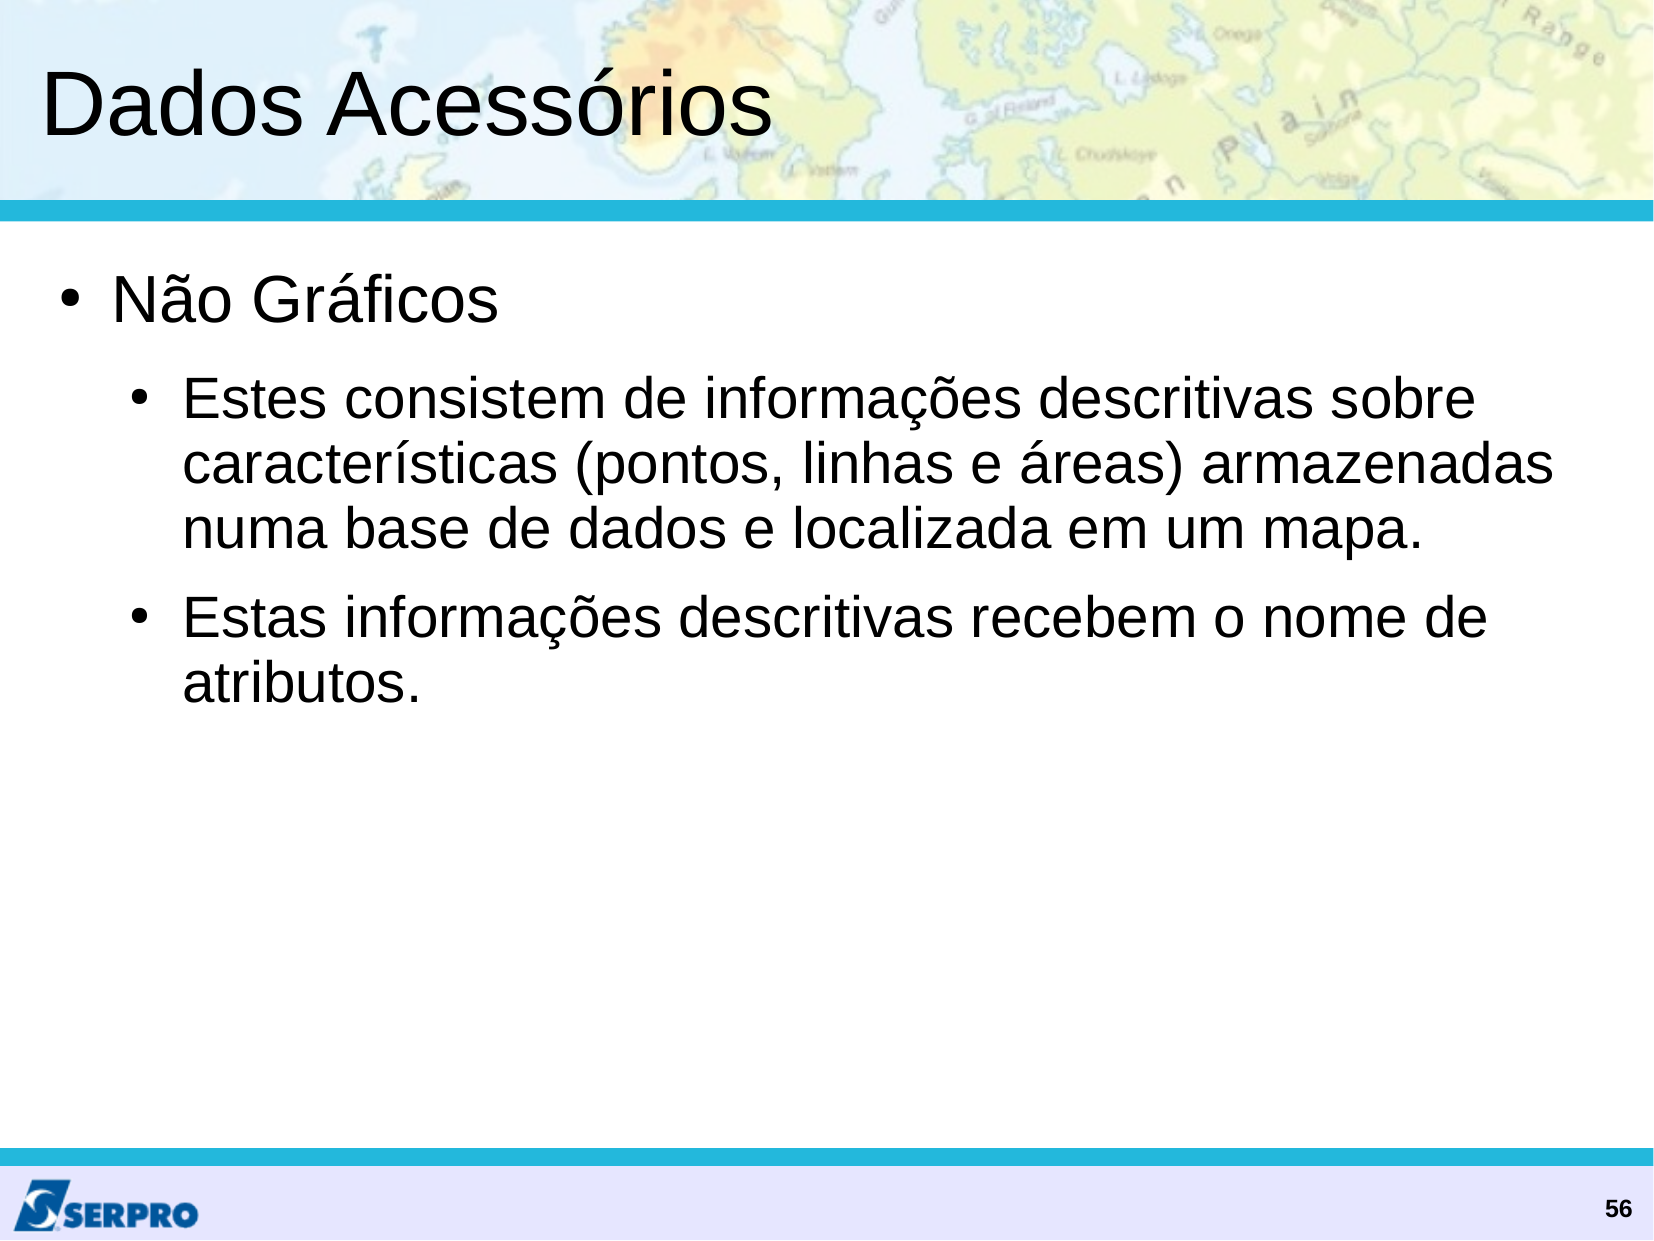

# Dados Acessórios
Não Gráficos
Estes consistem de informações descritivas sobre características (pontos, linhas e áreas) armazenadas numa base de dados e localizada em um mapa.
Estas informações descritivas recebem o nome de atributos.
56